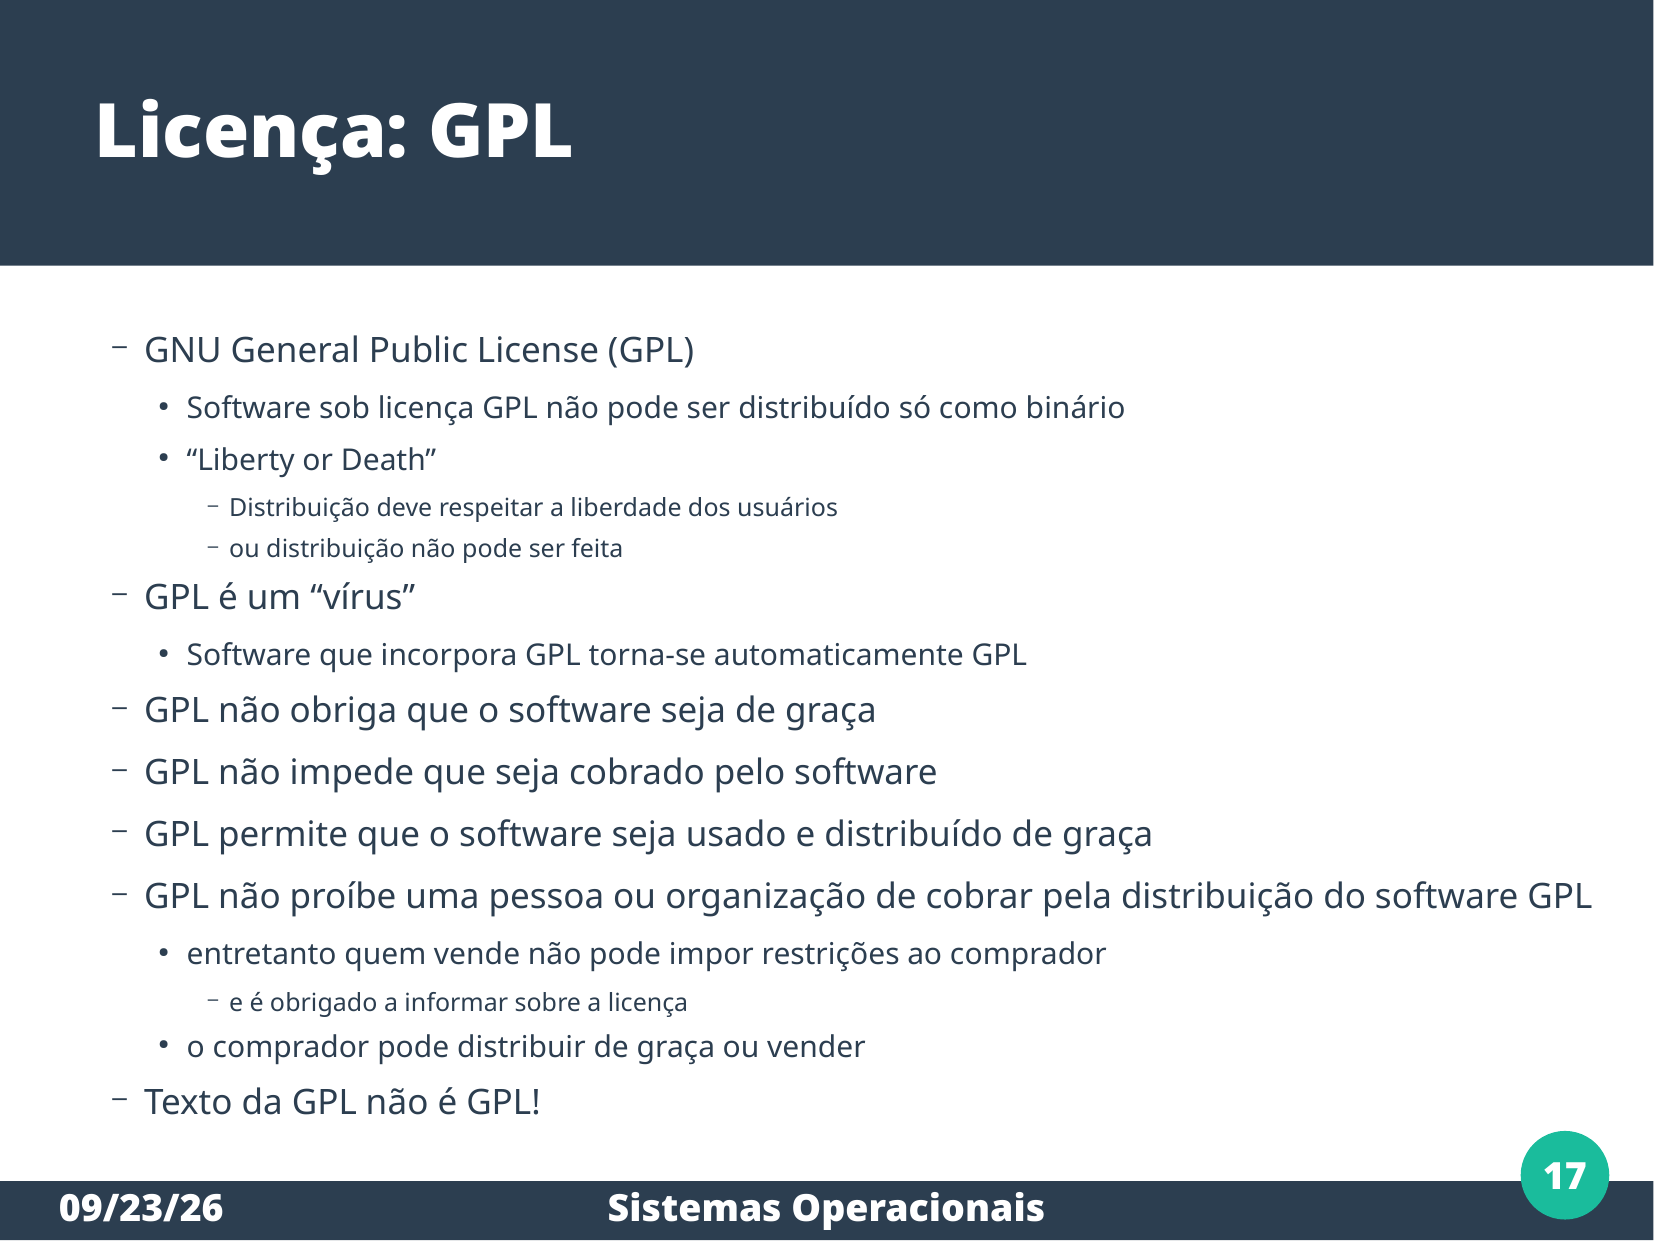

Licença: GPL
# GNU General Public License (GPL)
Software sob licença GPL não pode ser distribuído só como binário
“Liberty or Death”
Distribuição deve respeitar a liberdade dos usuários
ou distribuição não pode ser feita
GPL é um “vírus”
Software que incorpora GPL torna-se automaticamente GPL
GPL não obriga que o software seja de graça
GPL não impede que seja cobrado pelo software
GPL permite que o software seja usado e distribuído de graça
GPL não proíbe uma pessoa ou organização de cobrar pela distribuição do software GPL
entretanto quem vende não pode impor restrições ao comprador
e é obrigado a informar sobre a licença
o comprador pode distribuir de graça ou vender
Texto da GPL não é GPL!
17
Sistemas Operacionais